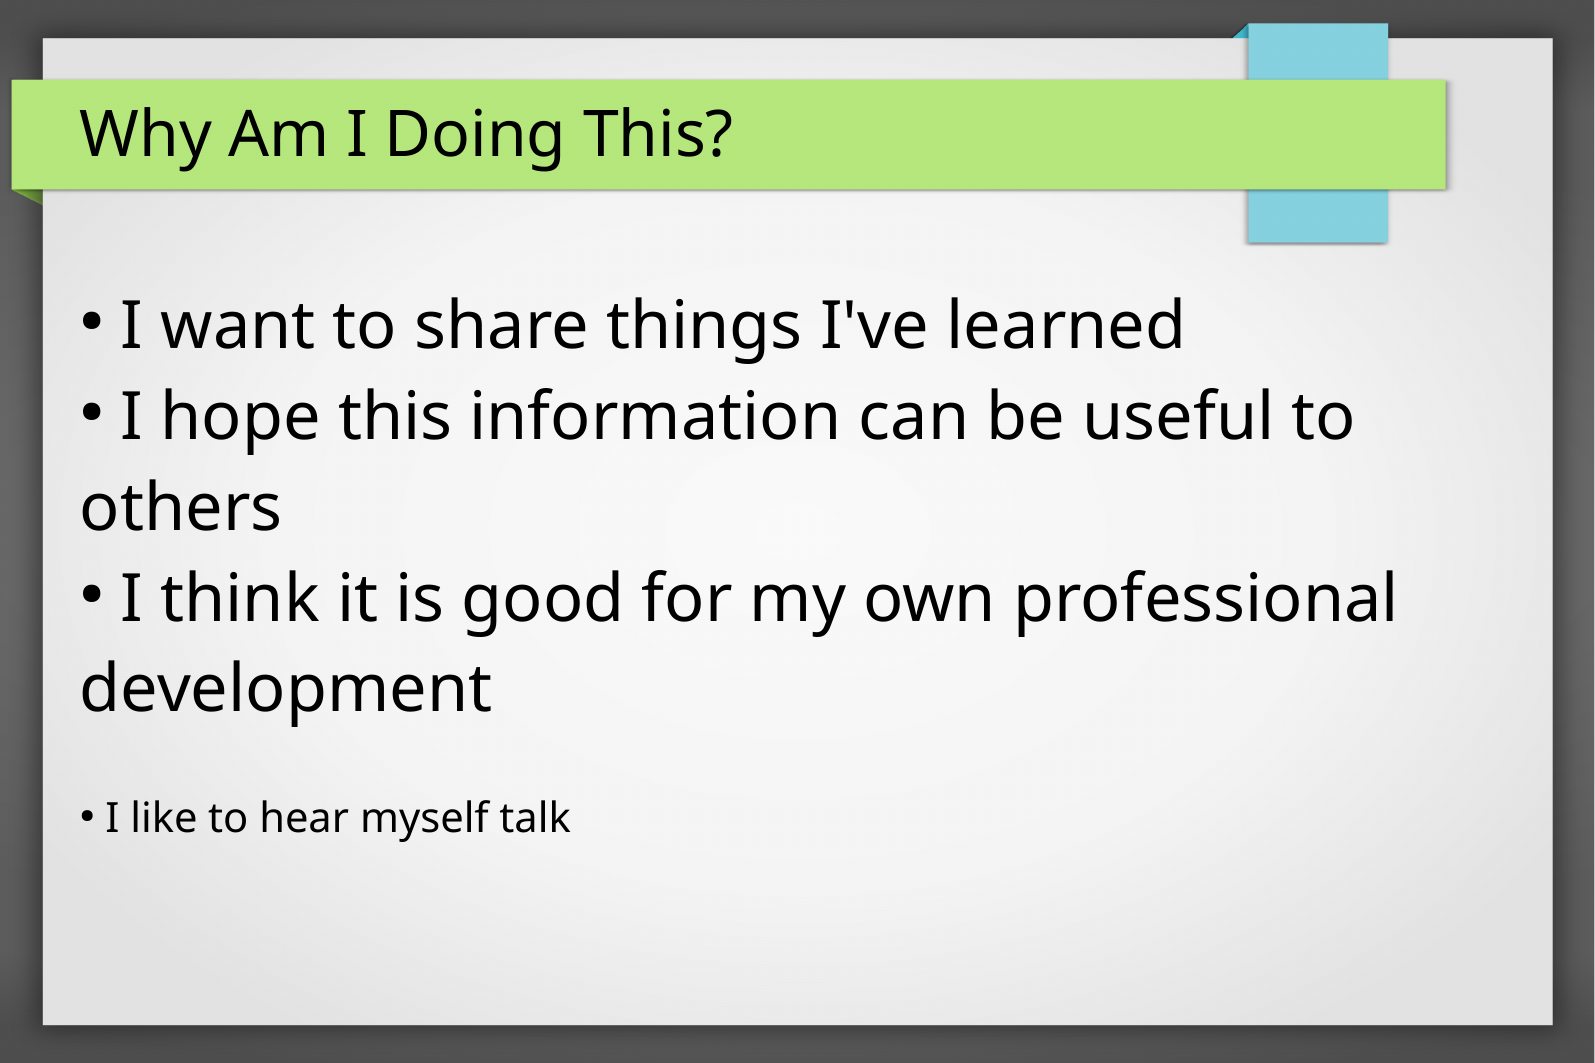

# Why Am I Doing This?
 I want to share things I've learned
 I hope this information can be useful to others
 I think it is good for my own professional development
 I like to hear myself talk